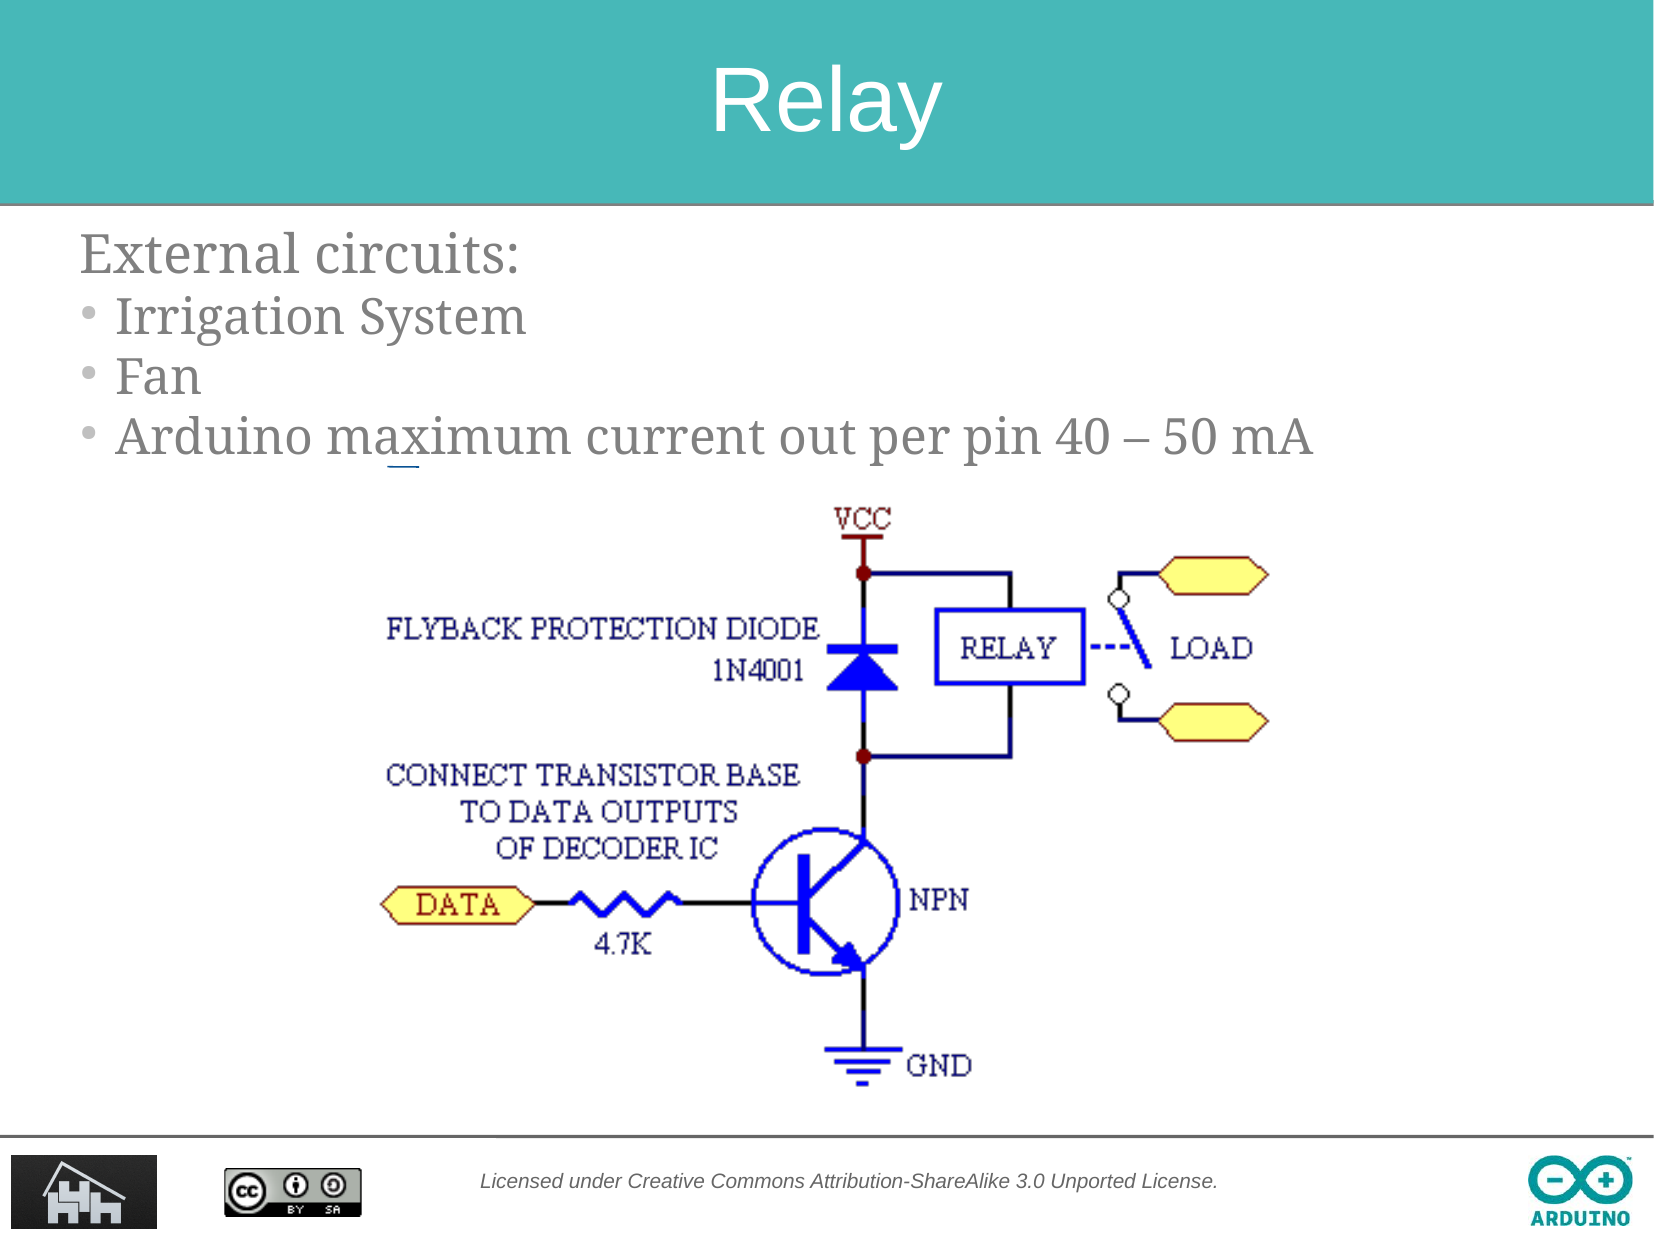

# Relay
External circuits:
Irrigation System
Fan
Arduino maximum current out per pin 40 – 50 mA